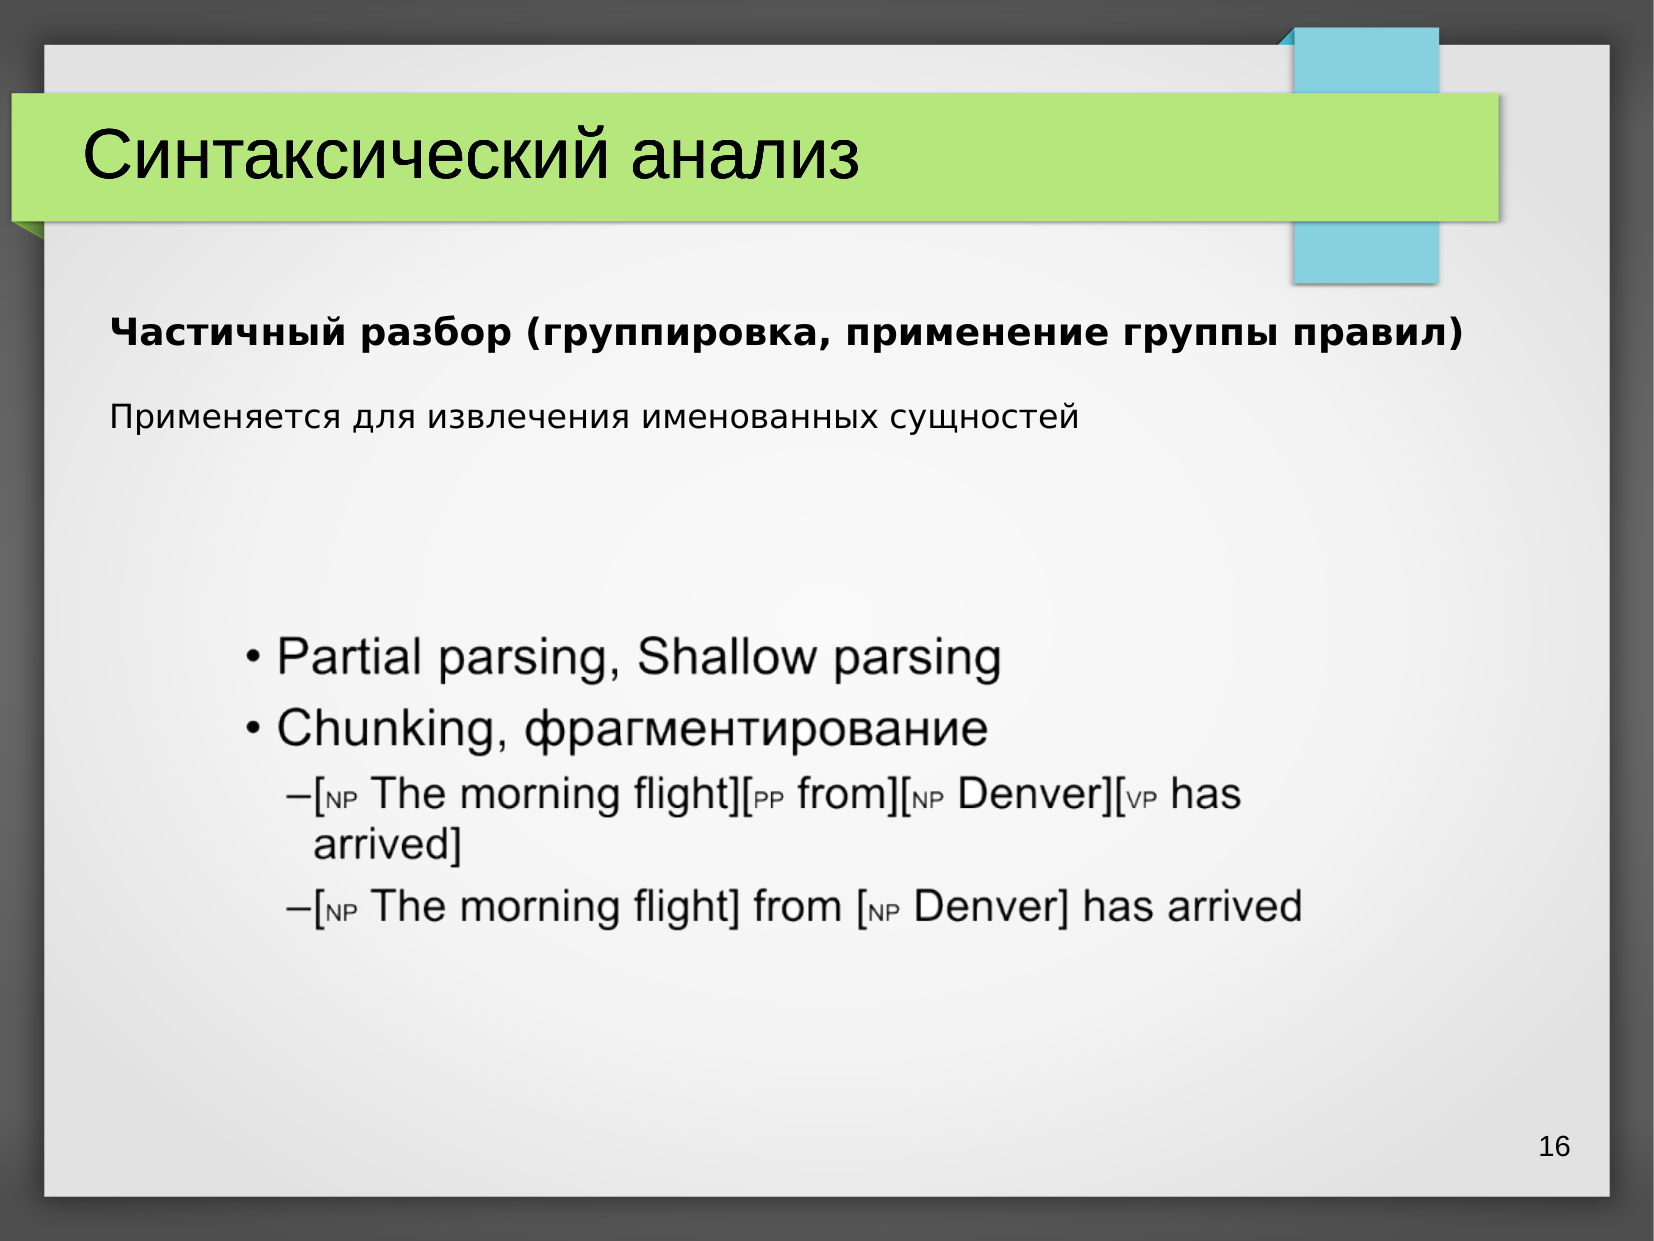

# Синтаксический анализ
Синтаксический анализ
Синтаксический анализ
Частичный разбор (группировка, применение группы правил)
Применяется для извлечения именованных сущностей
16